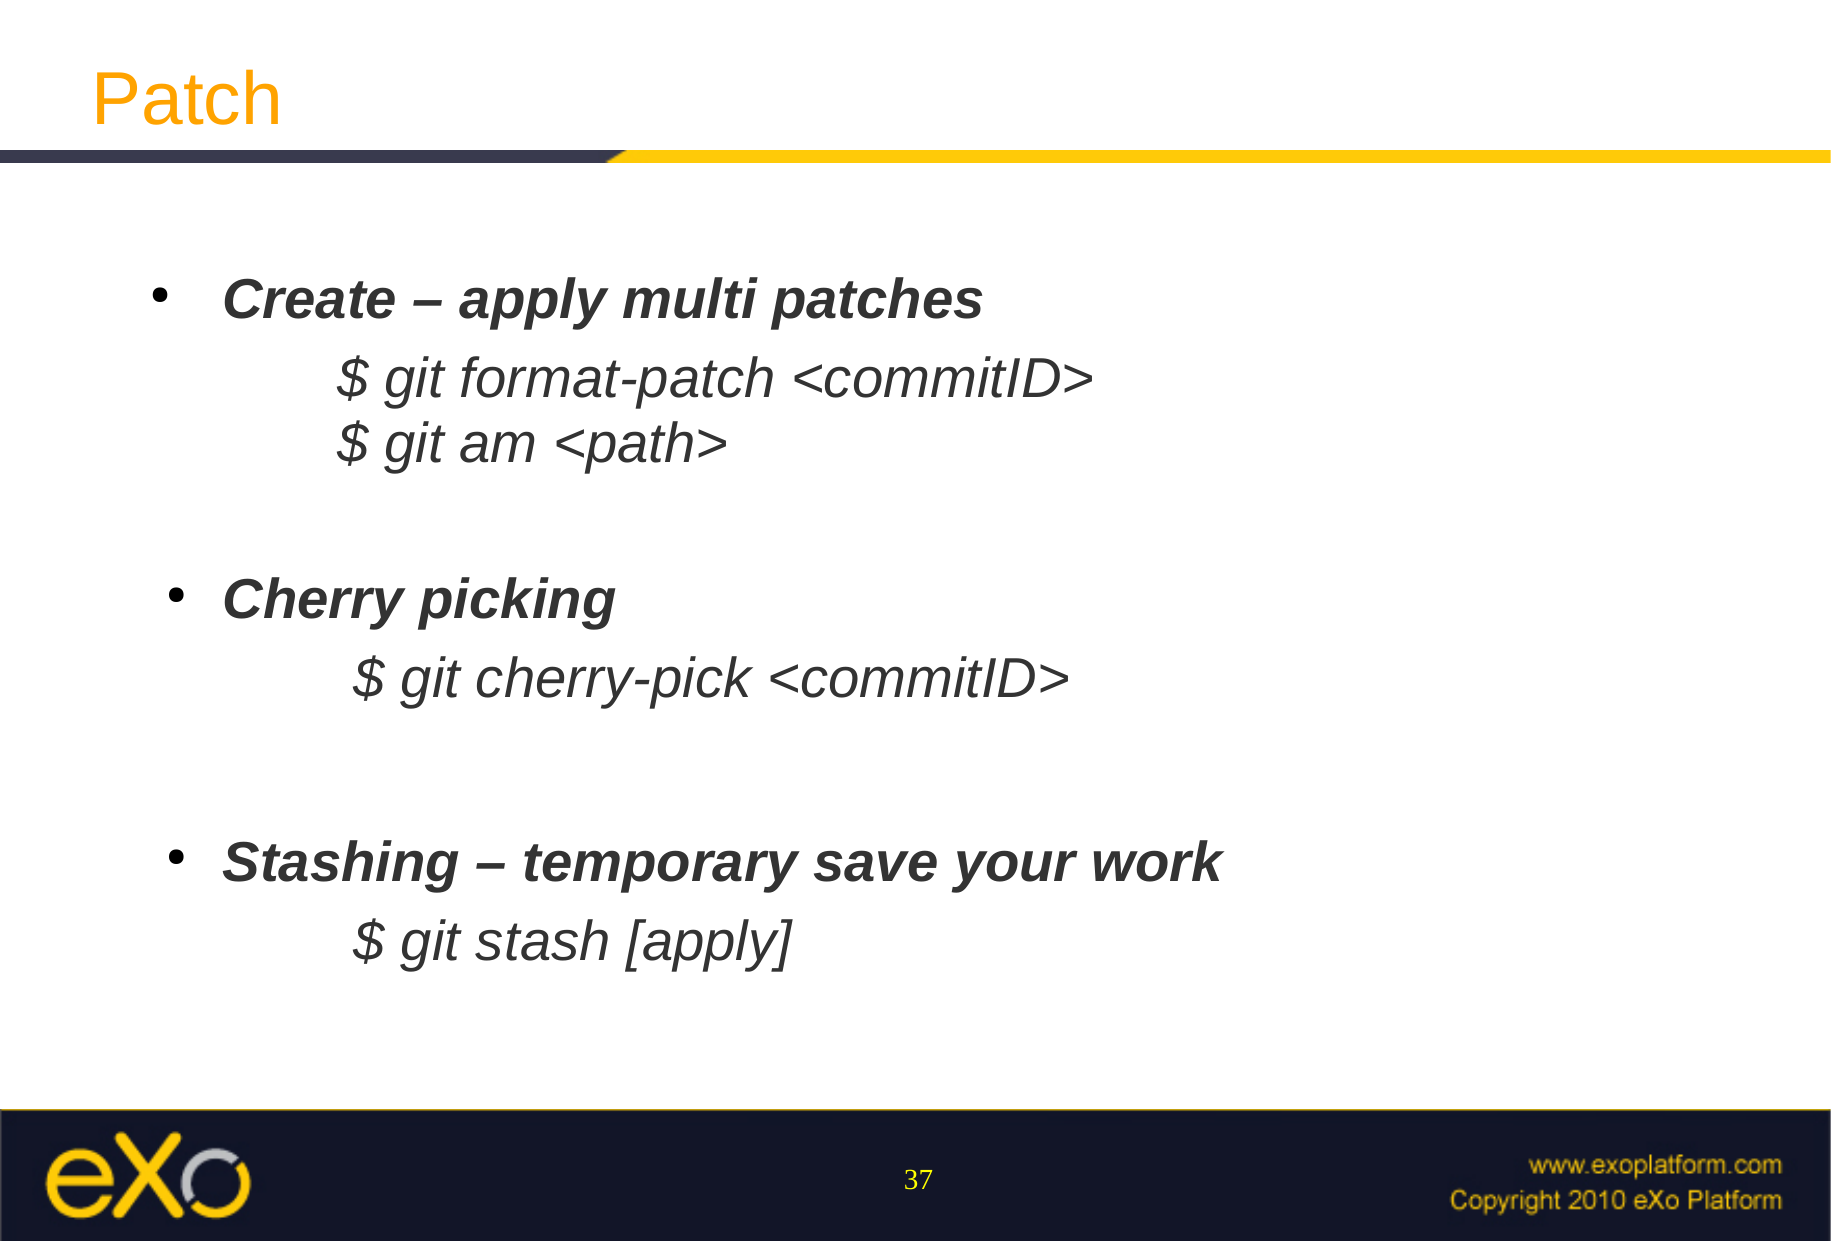

Patch
# Create – apply multi patches
$ git format-patch <commitID>
$ git am <path>
Cherry picking
$ git cherry-pick <commitID>
Stashing – temporary save your work
$ git stash [apply]